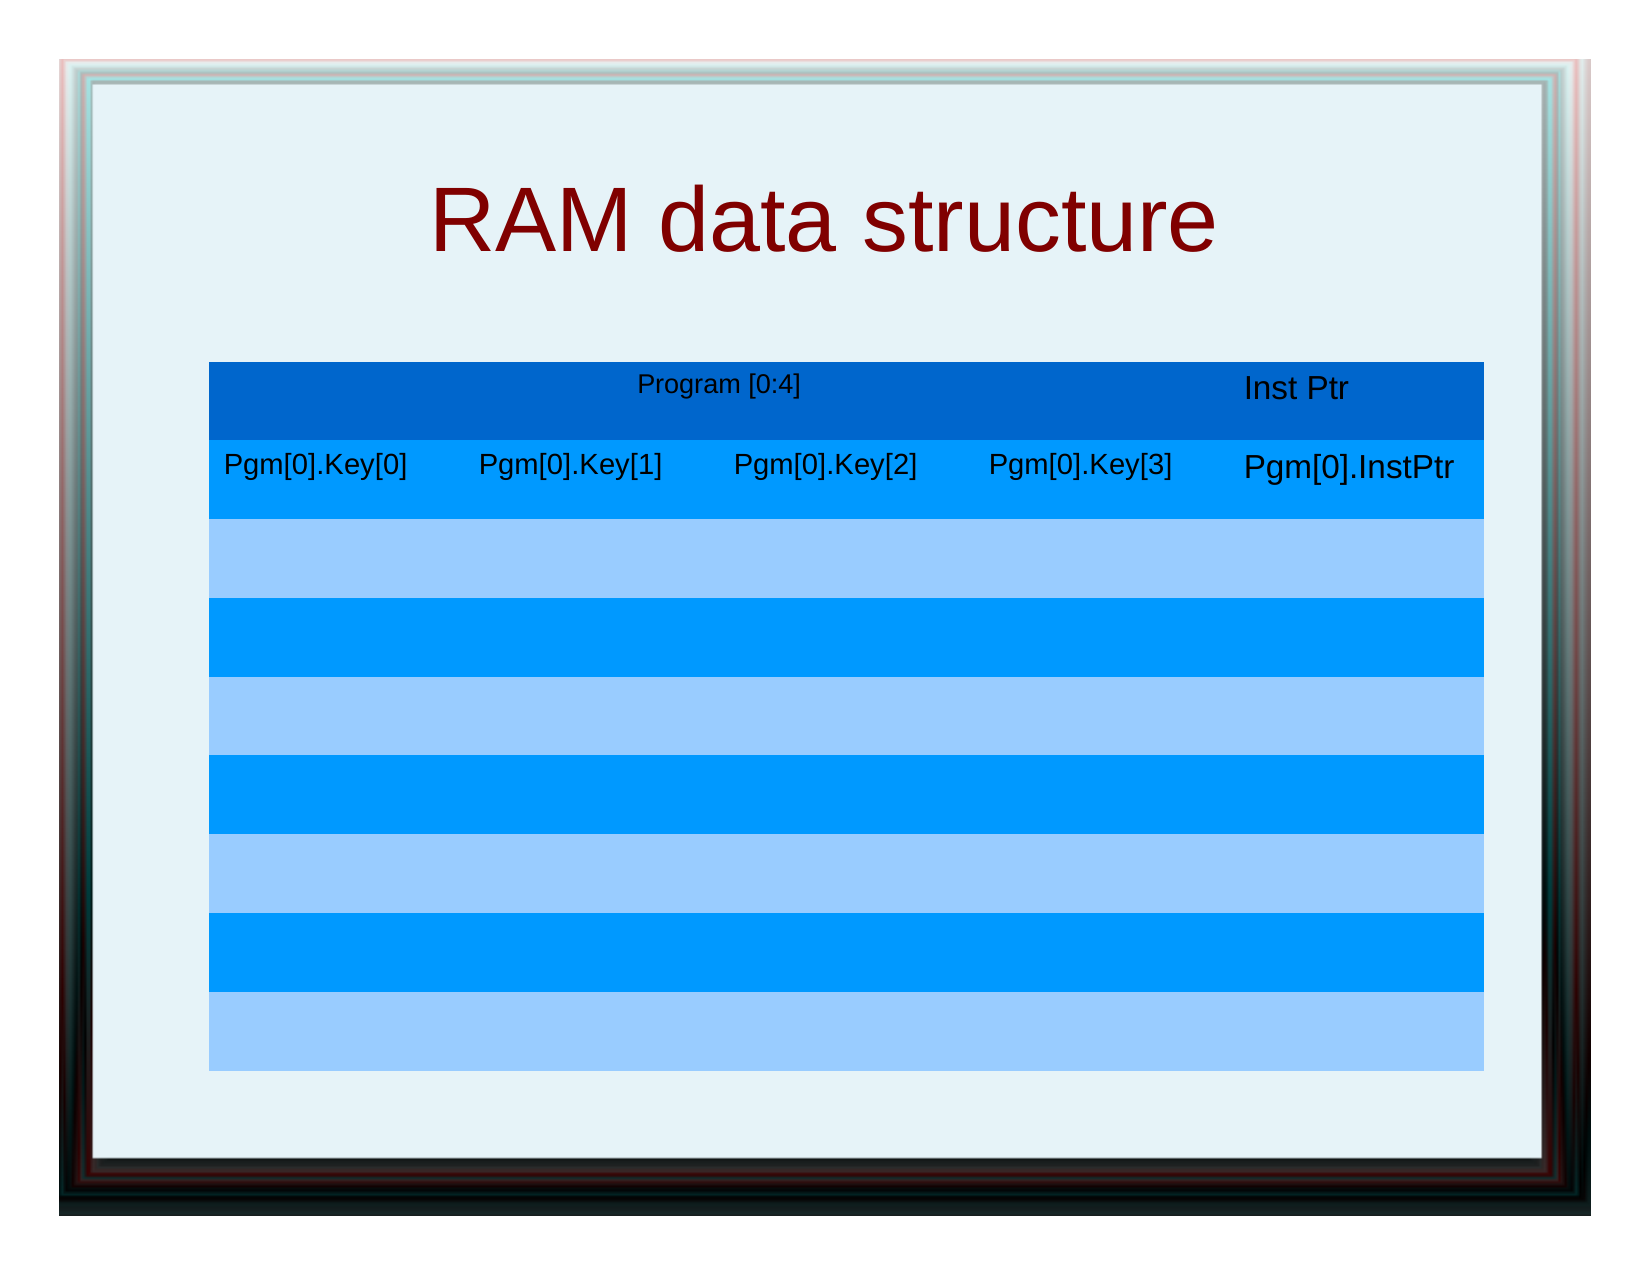

# RAM data structure
| Program [0:4] | | | | Inst Ptr |
| --- | --- | --- | --- | --- |
| Pgm[0].Key[0] | Pgm[0].Key[1] | Pgm[0].Key[2] | Pgm[0].Key[3] | Pgm[0].InstPtr |
| | | | | |
| | | | | |
| | | | | |
| | | | | |
| | | | | |
| | | | | |
| | | | | |